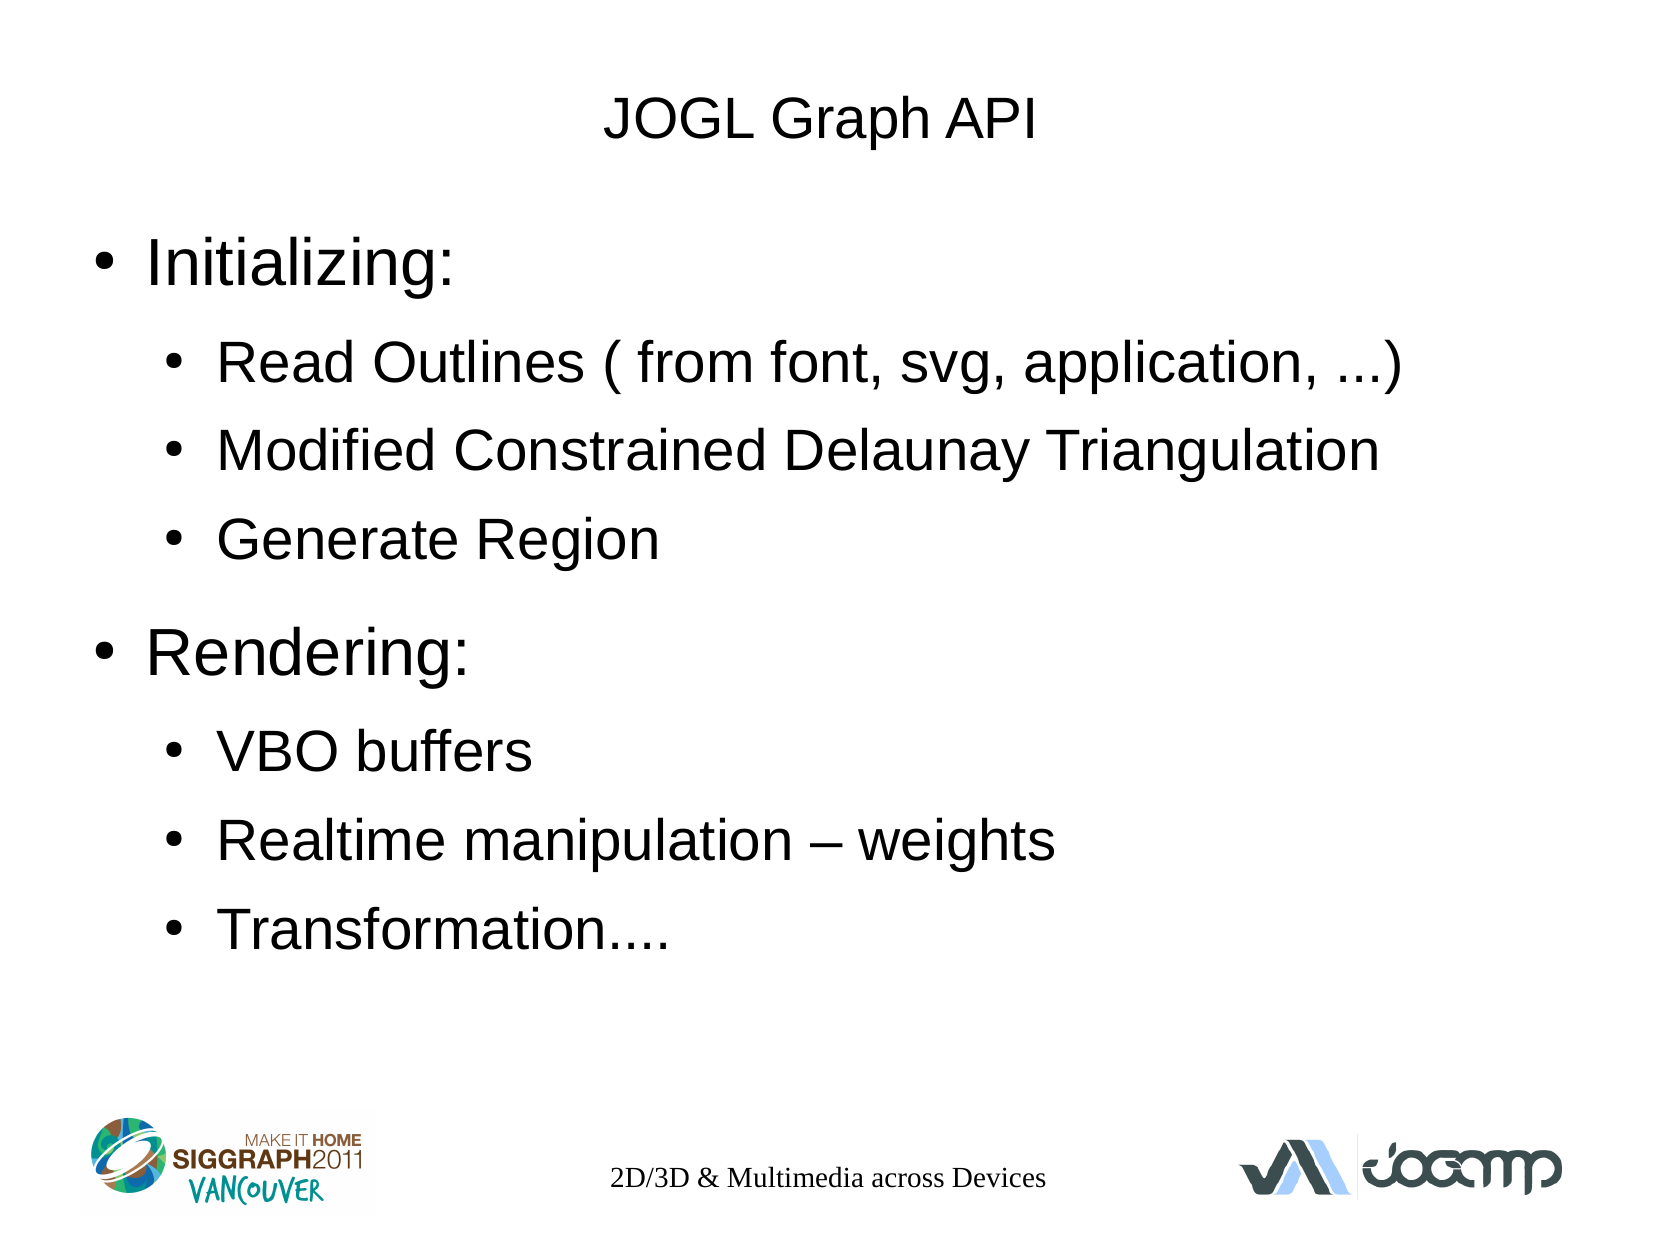

# JOGL Graph API
Initializing:
Read Outlines ( from font, svg, application, ...)
Modified Constrained Delaunay Triangulation
Generate Region
Rendering:
VBO buffers
Realtime manipulation – weights
Transformation....
2D/3D & Multimedia across Devices